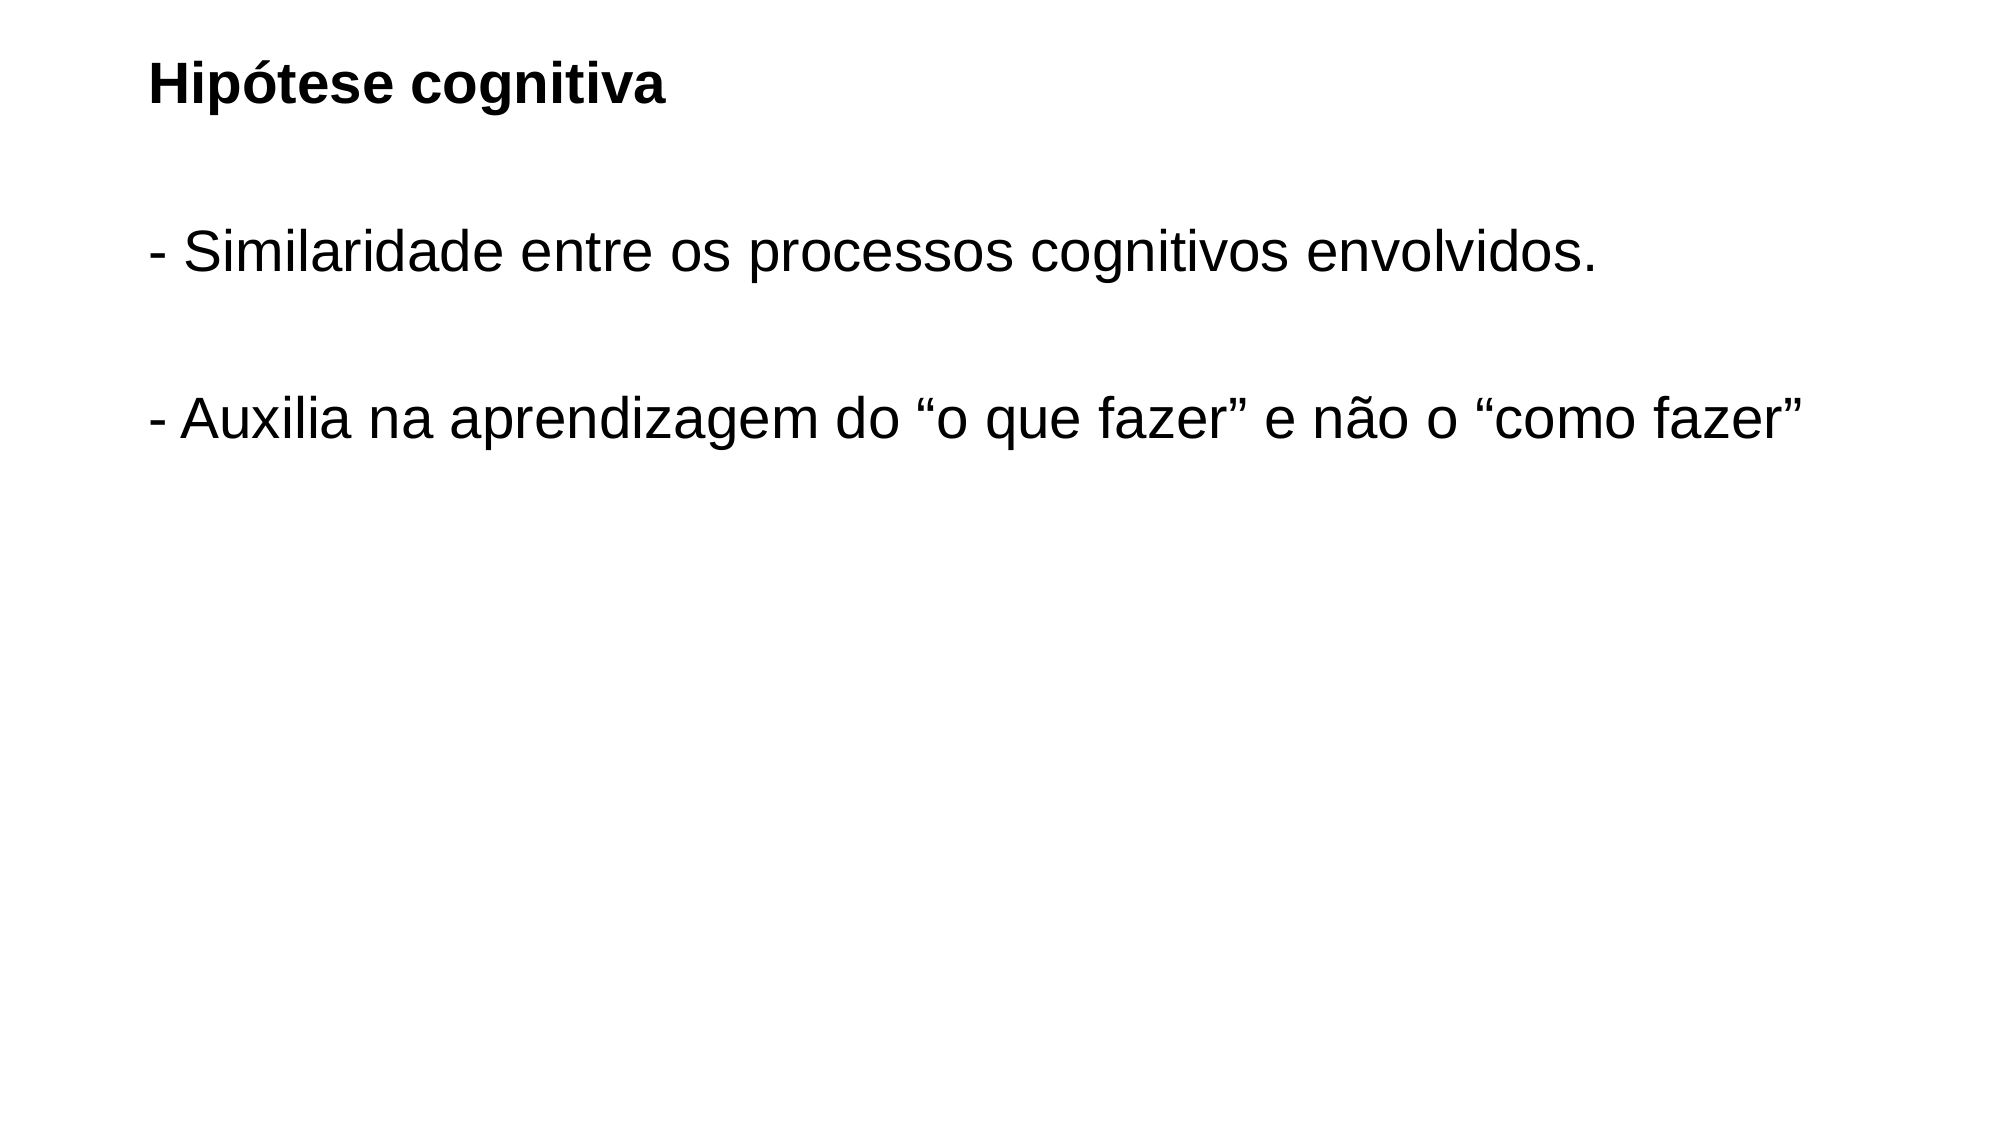

# Hipótese cognitiva
- Similaridade entre os processos cognitivos envolvidos.
- Auxilia na aprendizagem do “o que fazer” e não o “como fazer”